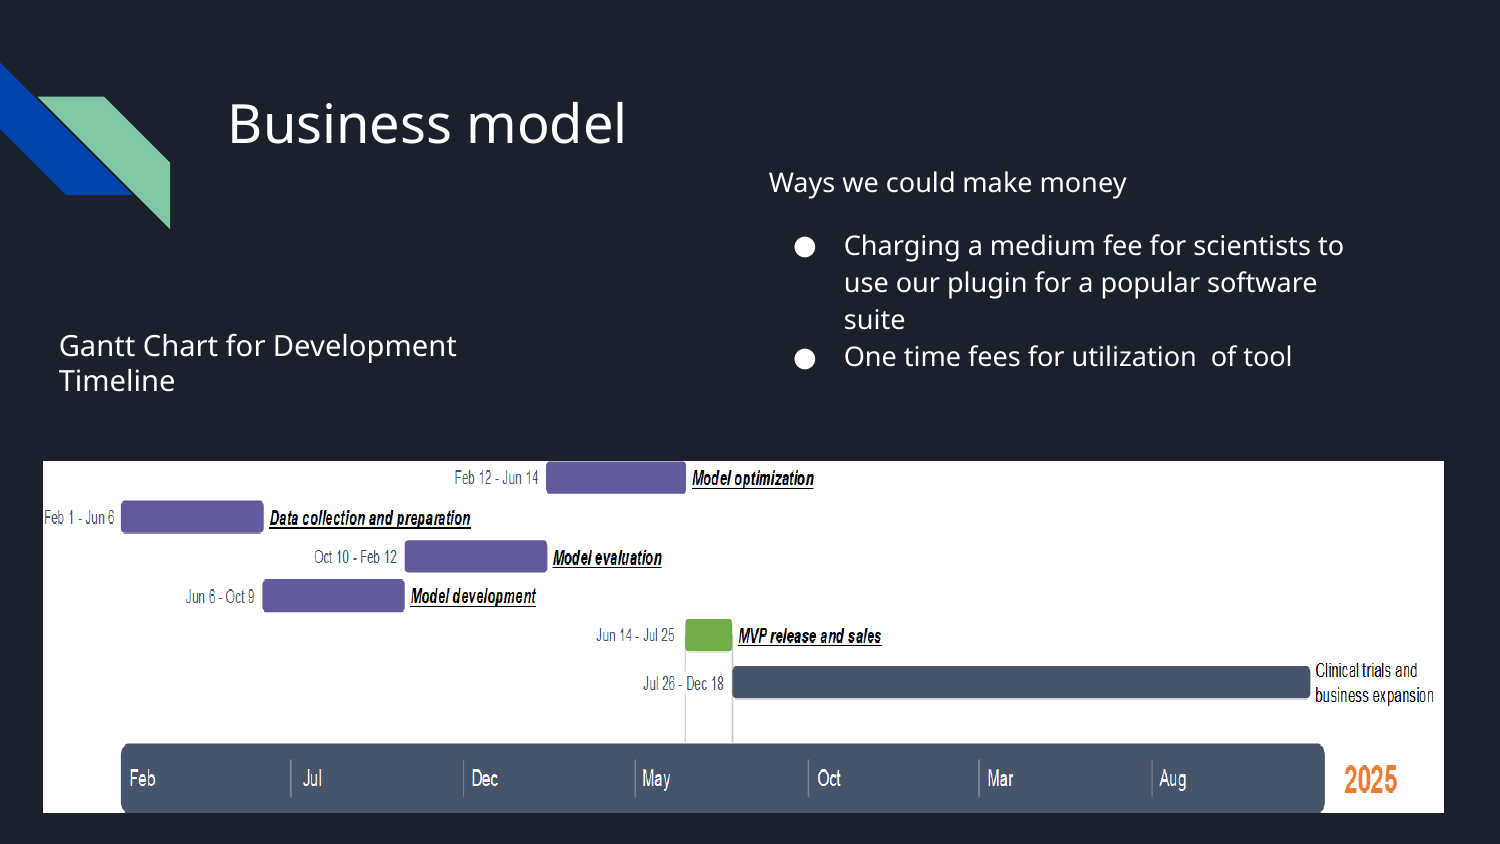

# Business model
Ways we could make money
Charging a medium fee for scientists to use our plugin for a popular software suite
One time fees for utilization of tool
Gantt Chart for Development Timeline